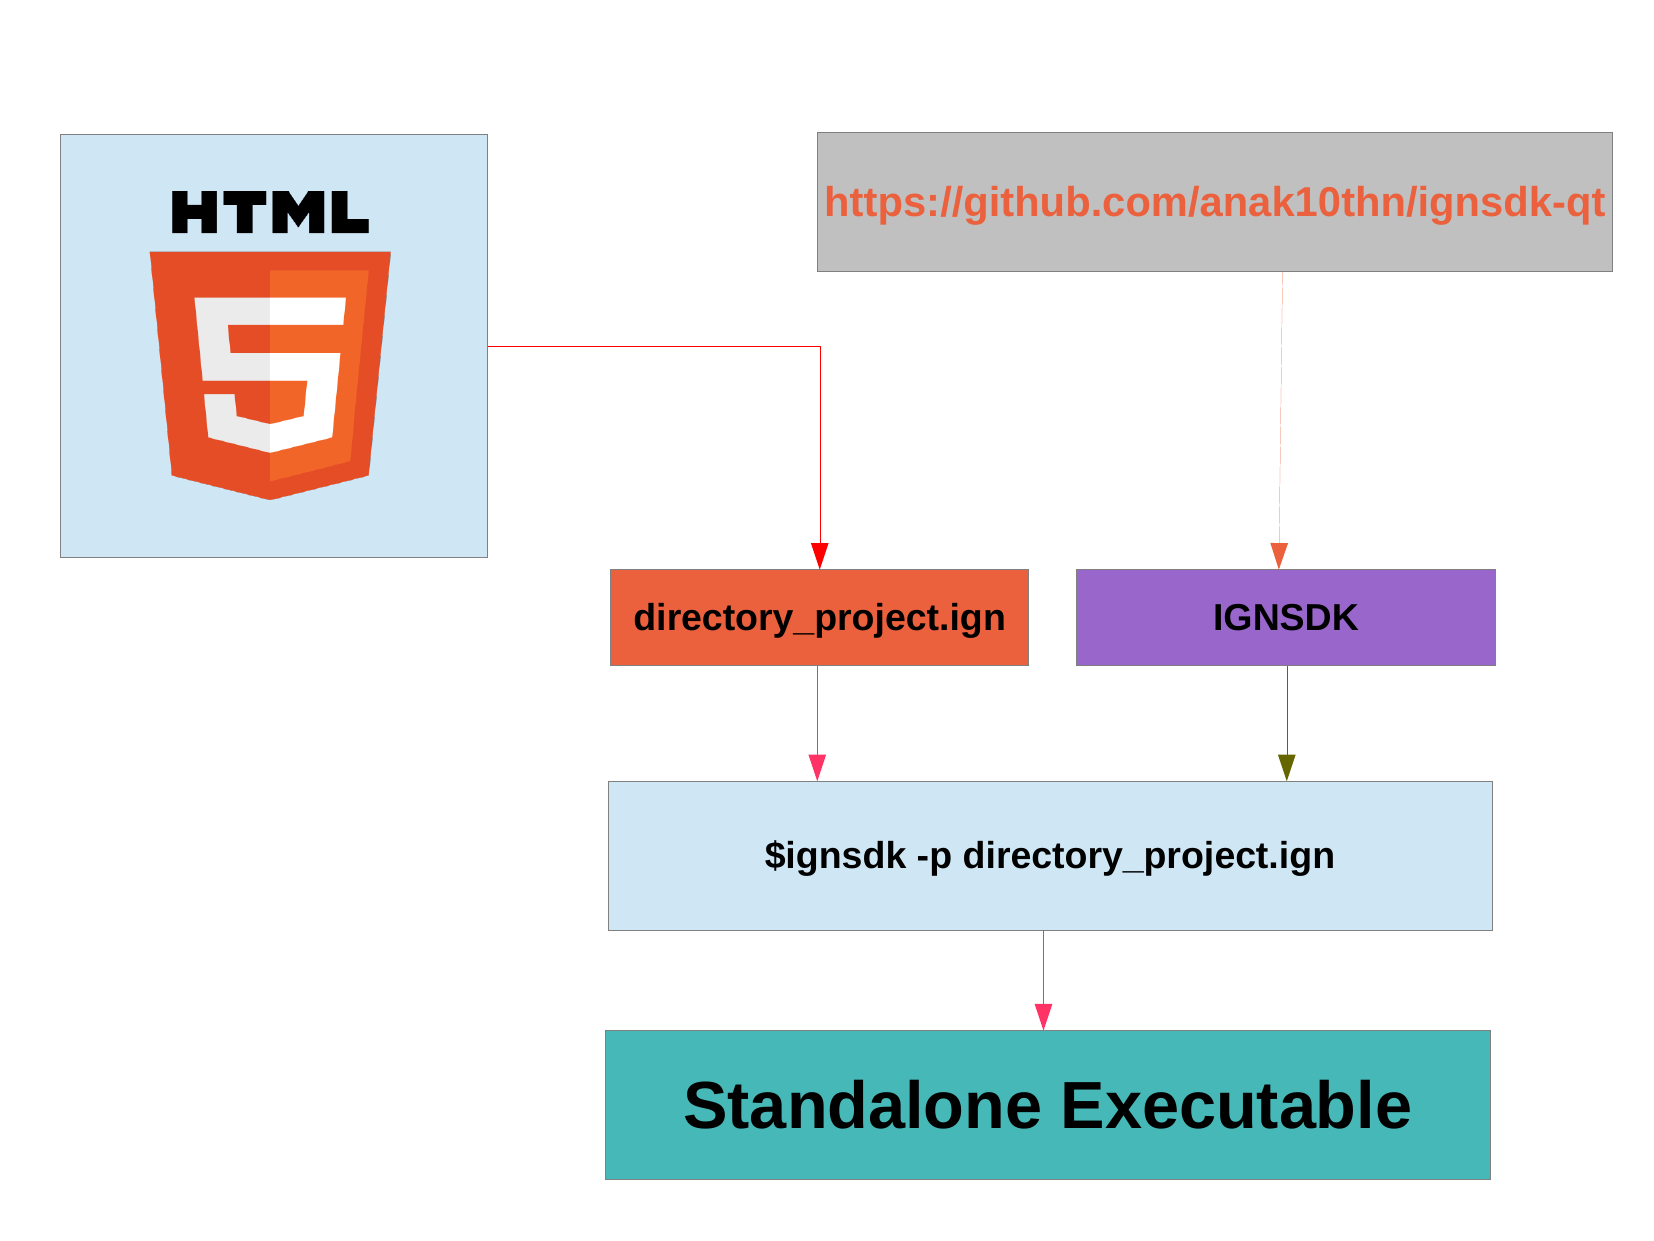

https://github.com/anak10thn/ignsdk-qt
IGNSDK
directory_project.ign
$ignsdk -p directory_project.ign
Standalone Executable